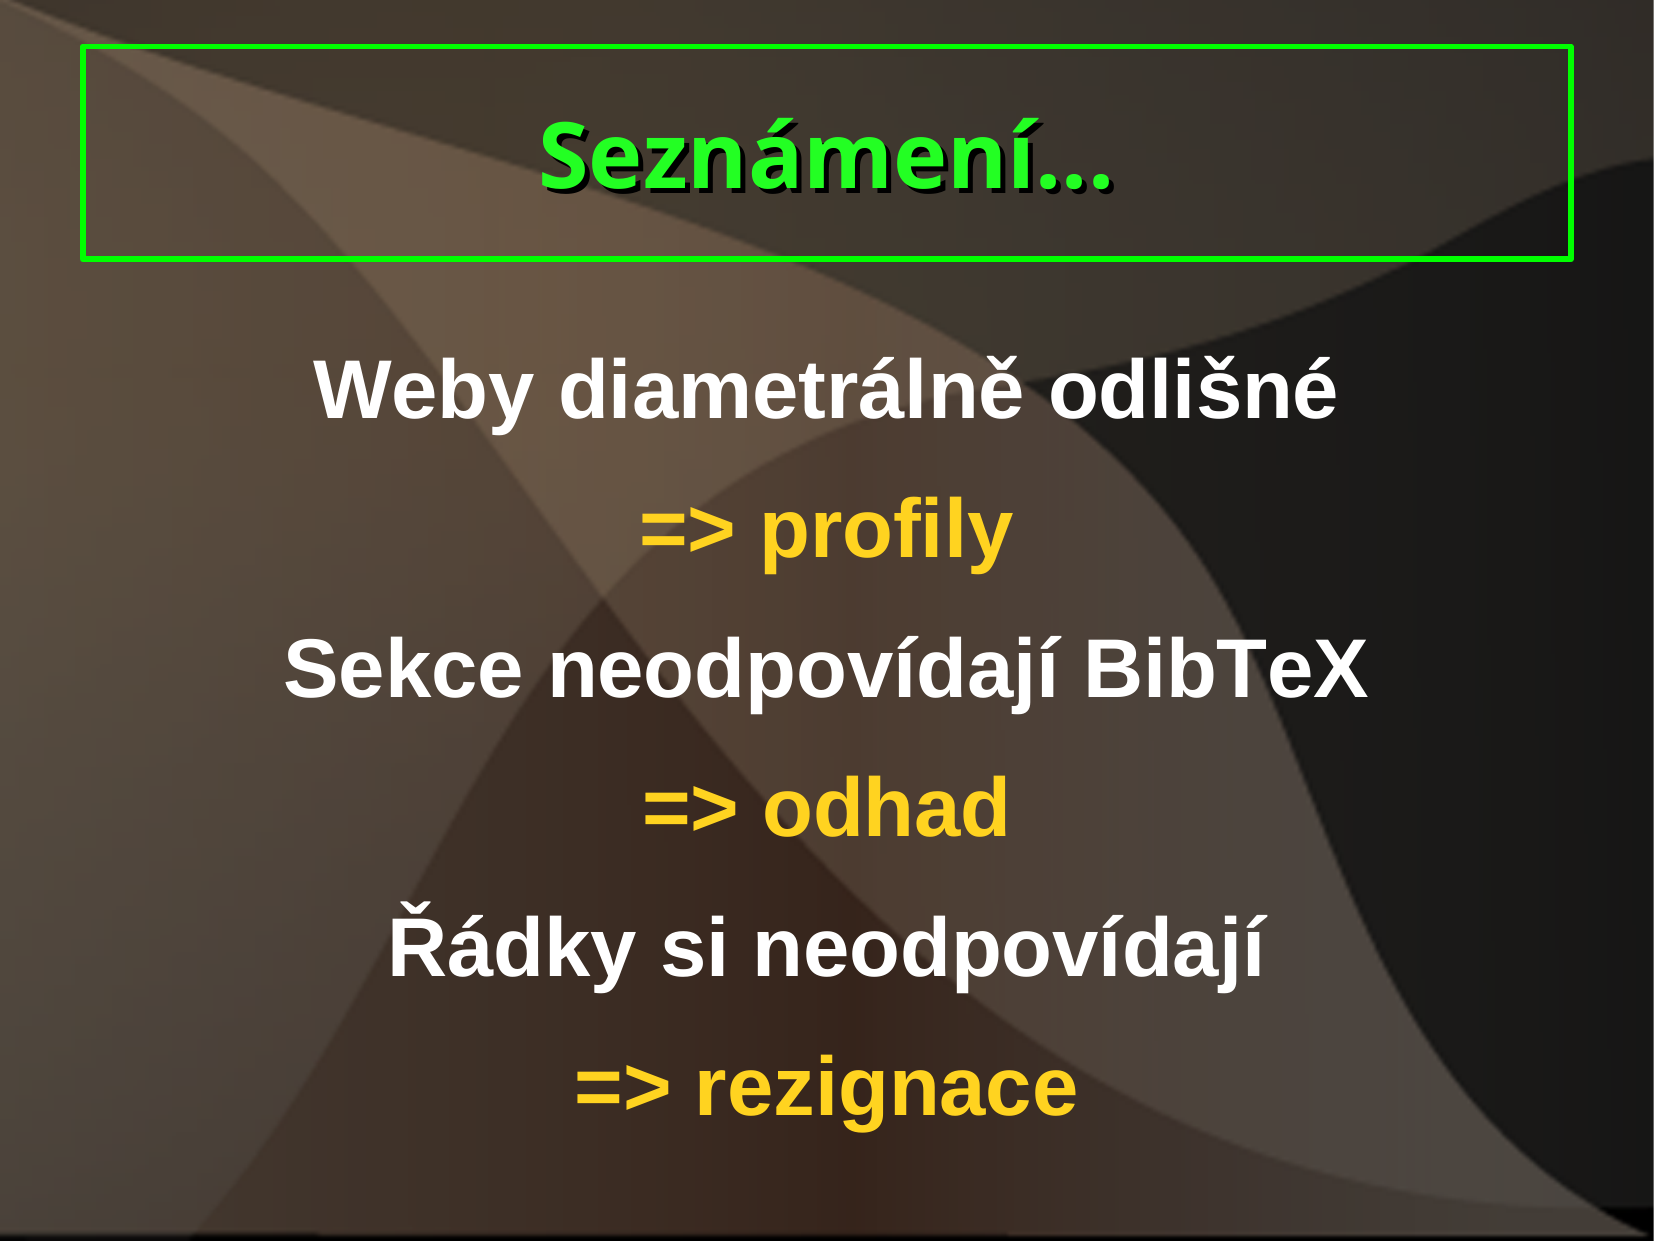

# Seznámení...
Weby diametrálně odlišné
=> profily
Sekce neodpovídají BibTeX
=> odhad
Řádky si neodpovídají
=> rezignace